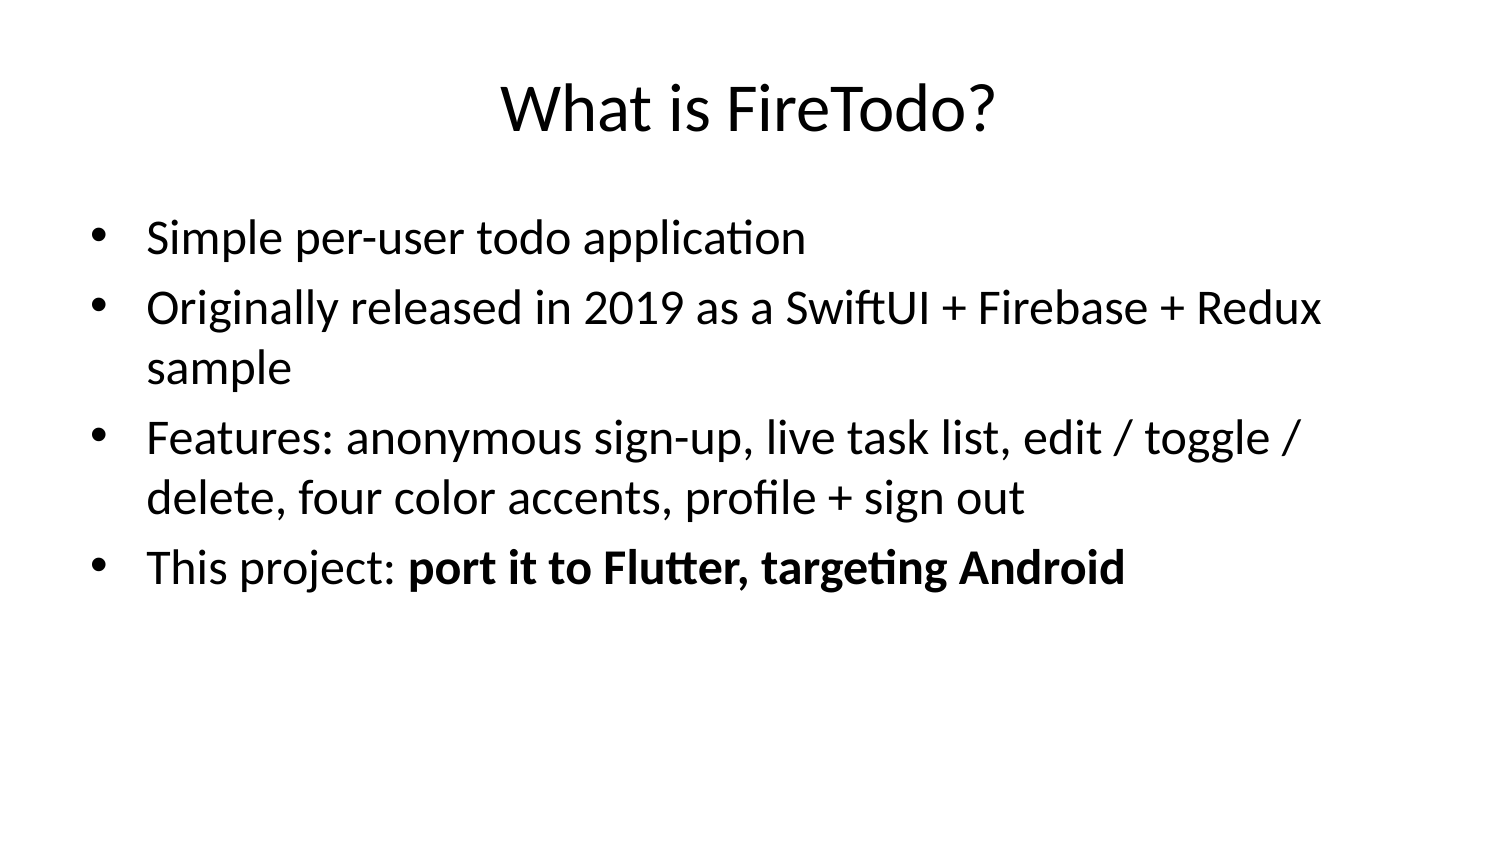

# What is FireTodo?
Simple per-user todo application
Originally released in 2019 as a SwiftUI + Firebase + Redux sample
Features: anonymous sign-up, live task list, edit / toggle / delete, four color accents, profile + sign out
This project: port it to Flutter, targeting Android